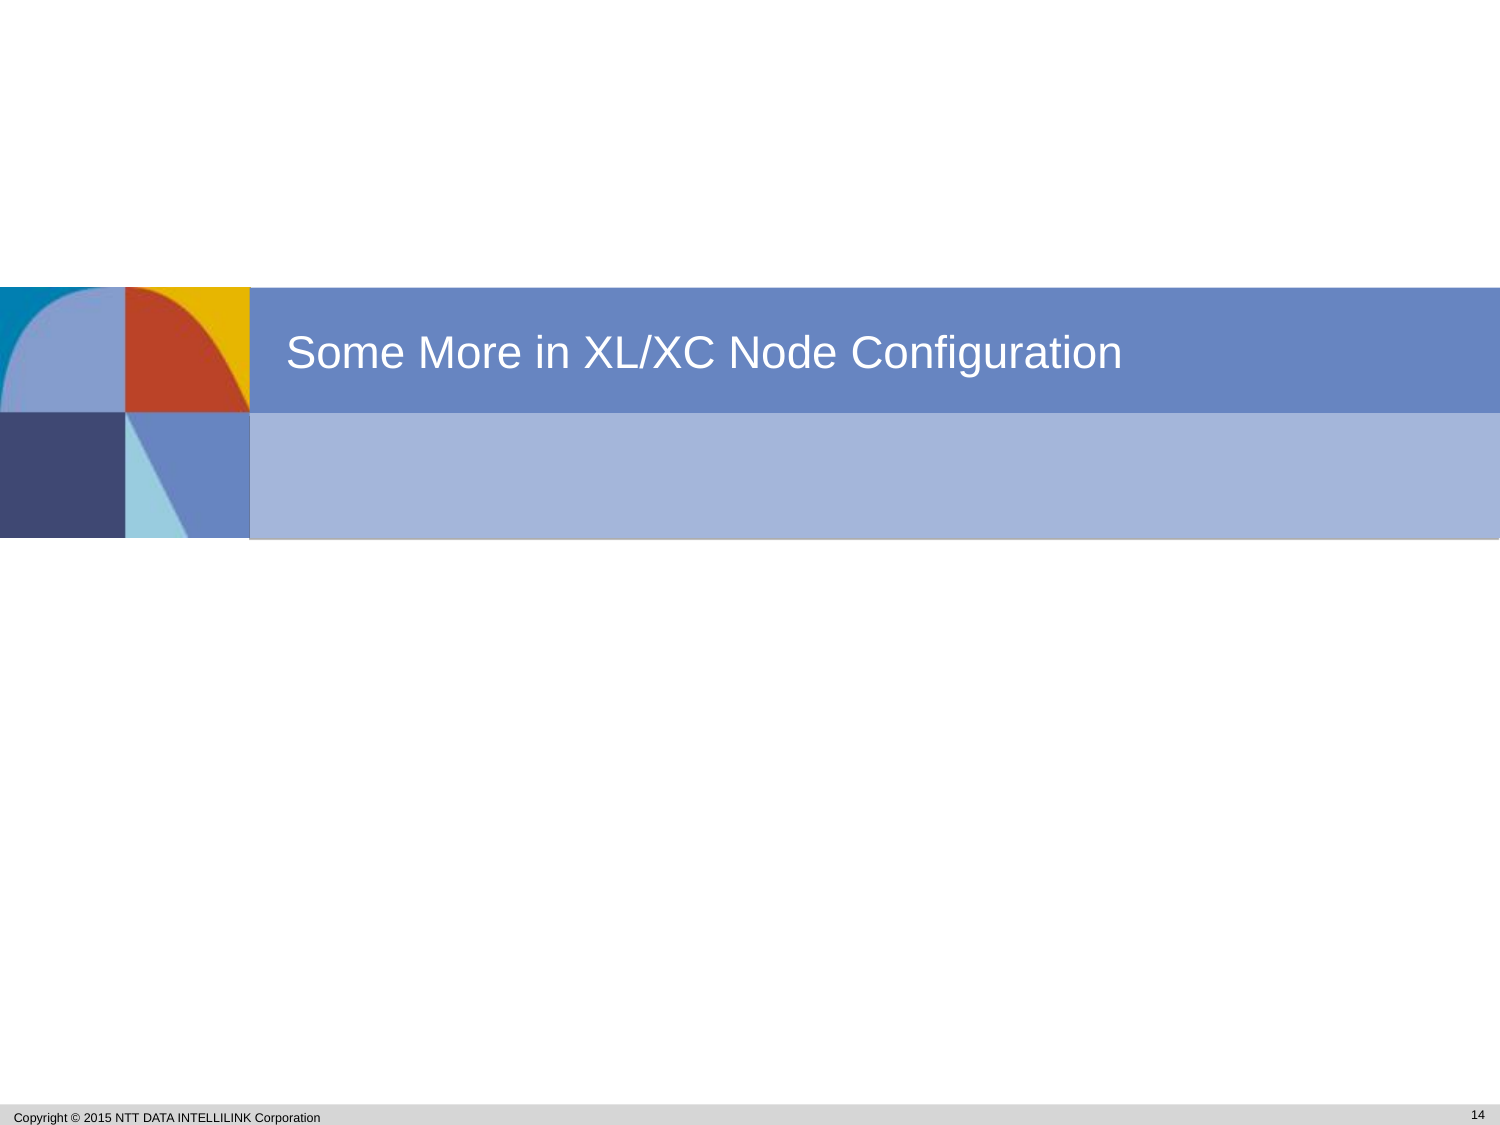

# Some More in XL/XC Node Configuration